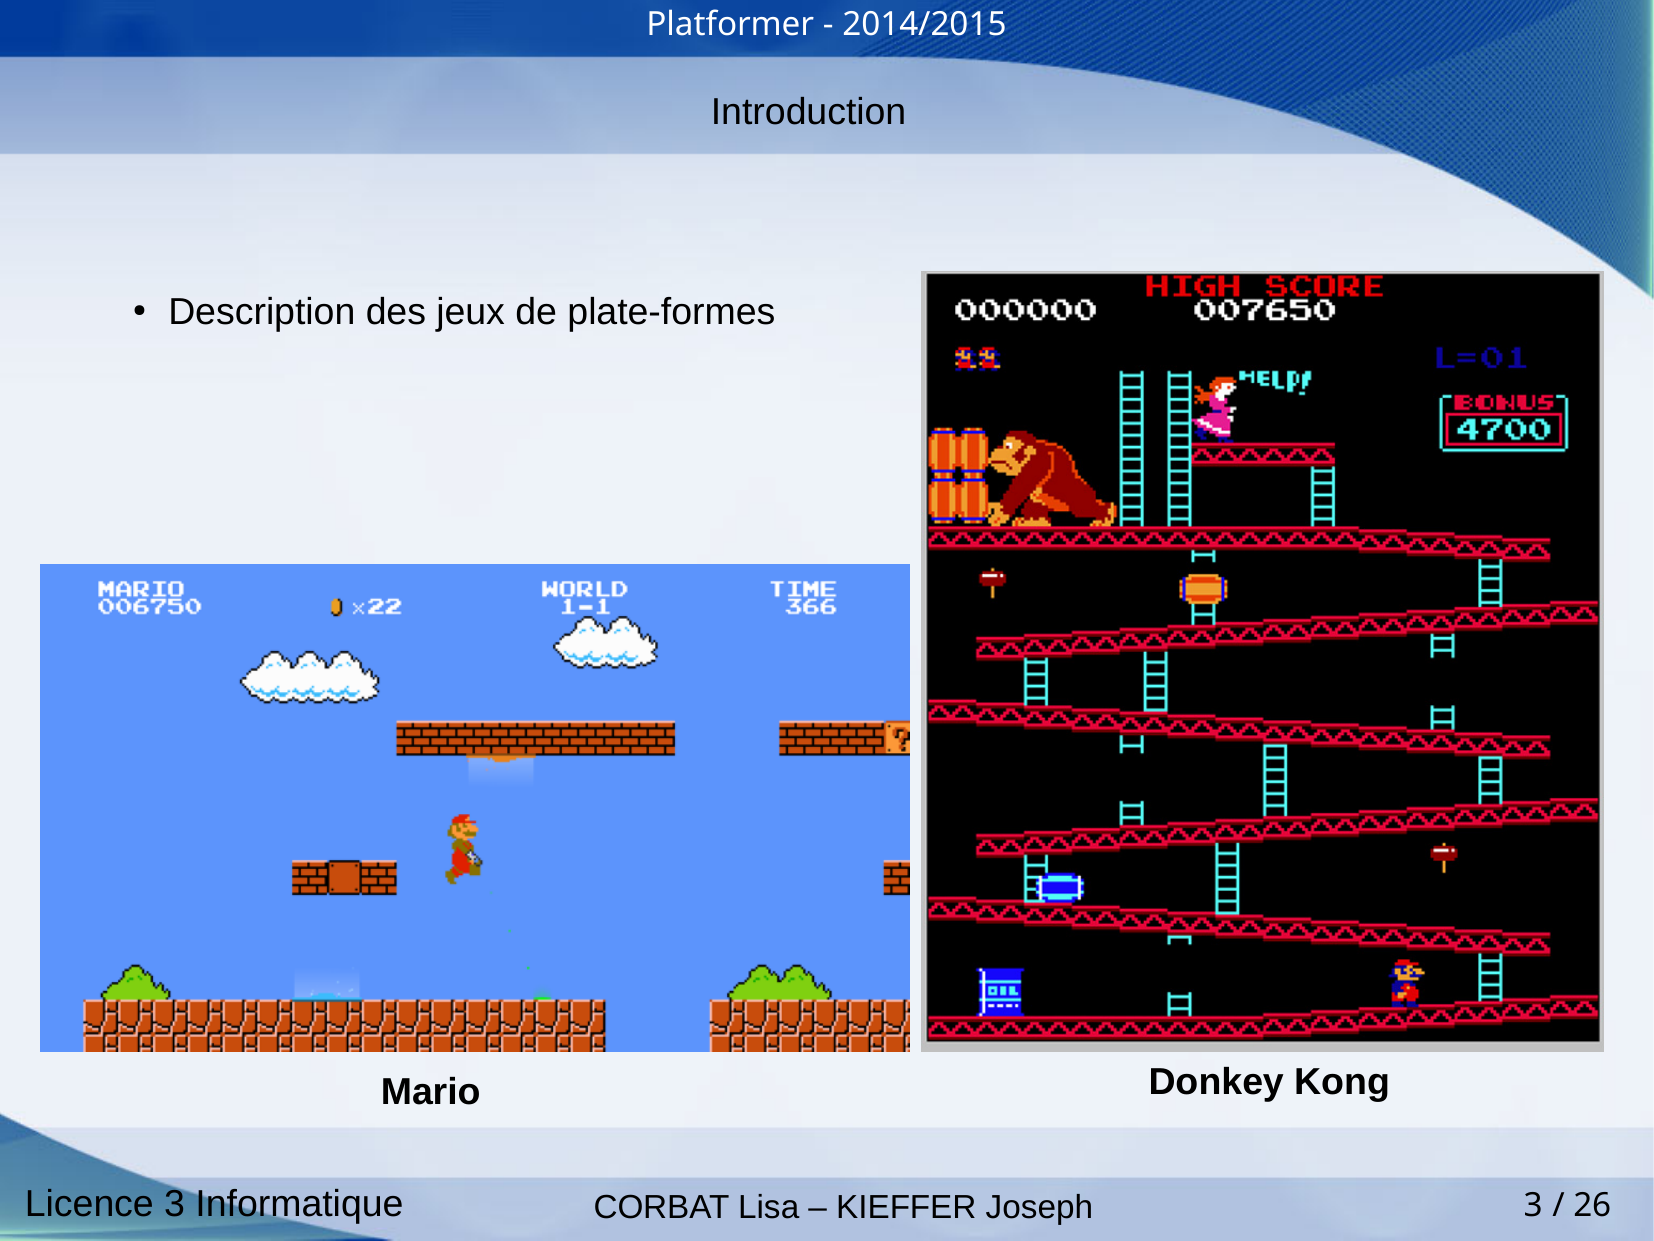

Platformer - 2014/2015
Introduction
Description des jeux de plate-formes
Donkey Kong
Mario
3